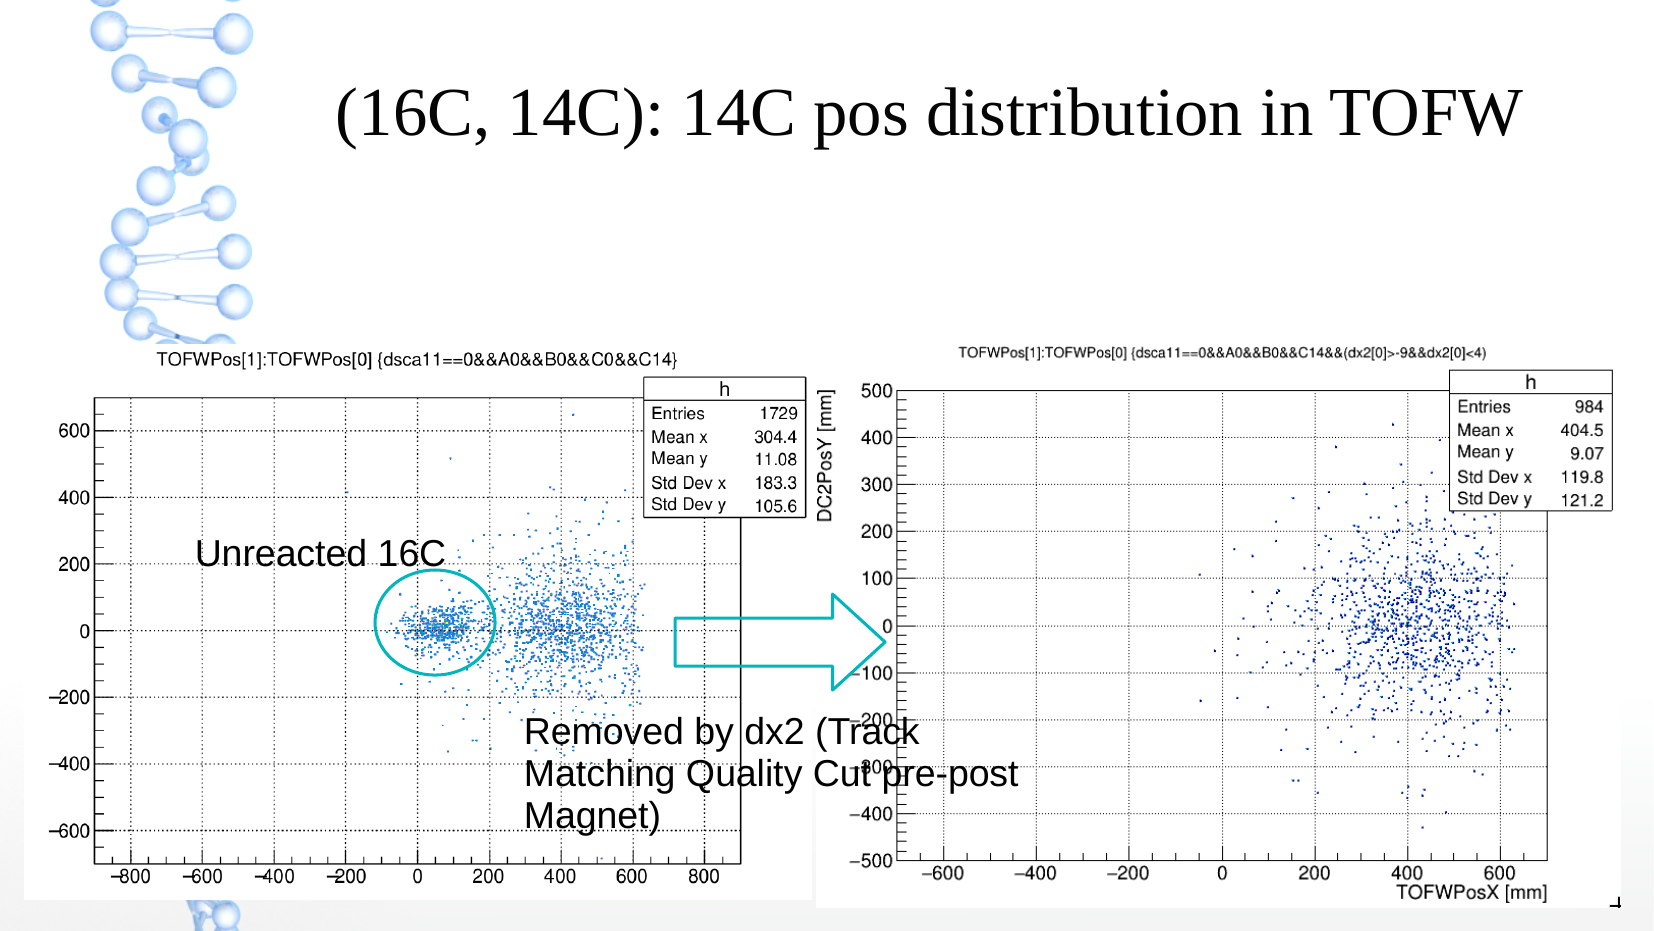

# (16C, 14C): 14C pos distribution in TOFW
Unreacted 16C
Removed by dx2 (Track Matching Quality Cut pre-post Magnet)
39